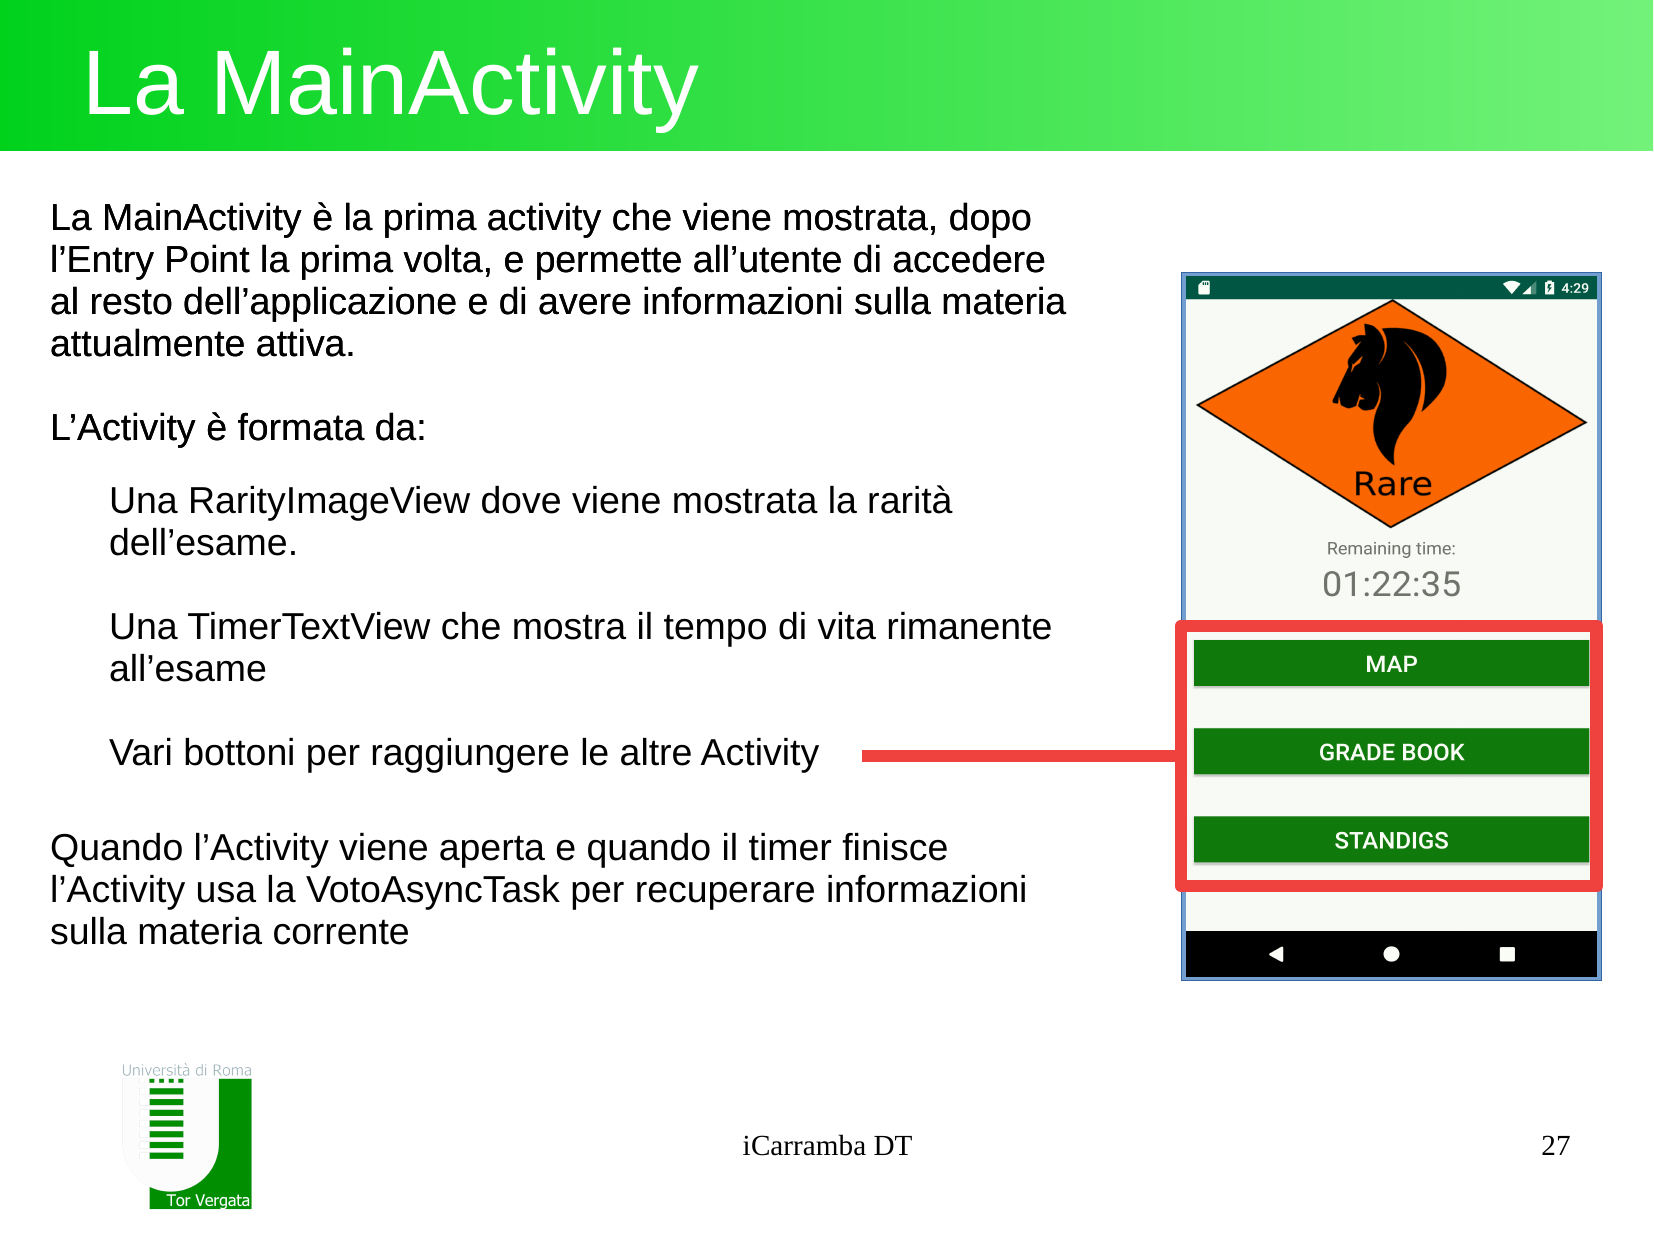

# La MainActivity
La MainActivity è la prima activity che viene mostrata, dopo l’Entry Point la prima volta, e permette all’utente di accedere al resto dell’applicazione e di avere informazioni sulla materia attualmente attiva.
L’Activity è formata da:
La MainActivity è la prima activity che viene mostrata, dopo l’Entry Point la prima volta, e permette all’utente di accedere al resto dell’applicazione e di avere informazioni sulla materia attualmente attiva.
L’Activity è formata da:
Quando l’Activity viene aperta e quando il timer finisce l’Activity usa la VotoAsyncTask per recuperare informazioni sulla materia corrente
Una RarityImageView dove viene mostrata la rarità dell’esame.
Una TimerTextView che mostra il tempo di vita rimanente all’esame
Vari bottoni per raggiungere le altre Activity
27